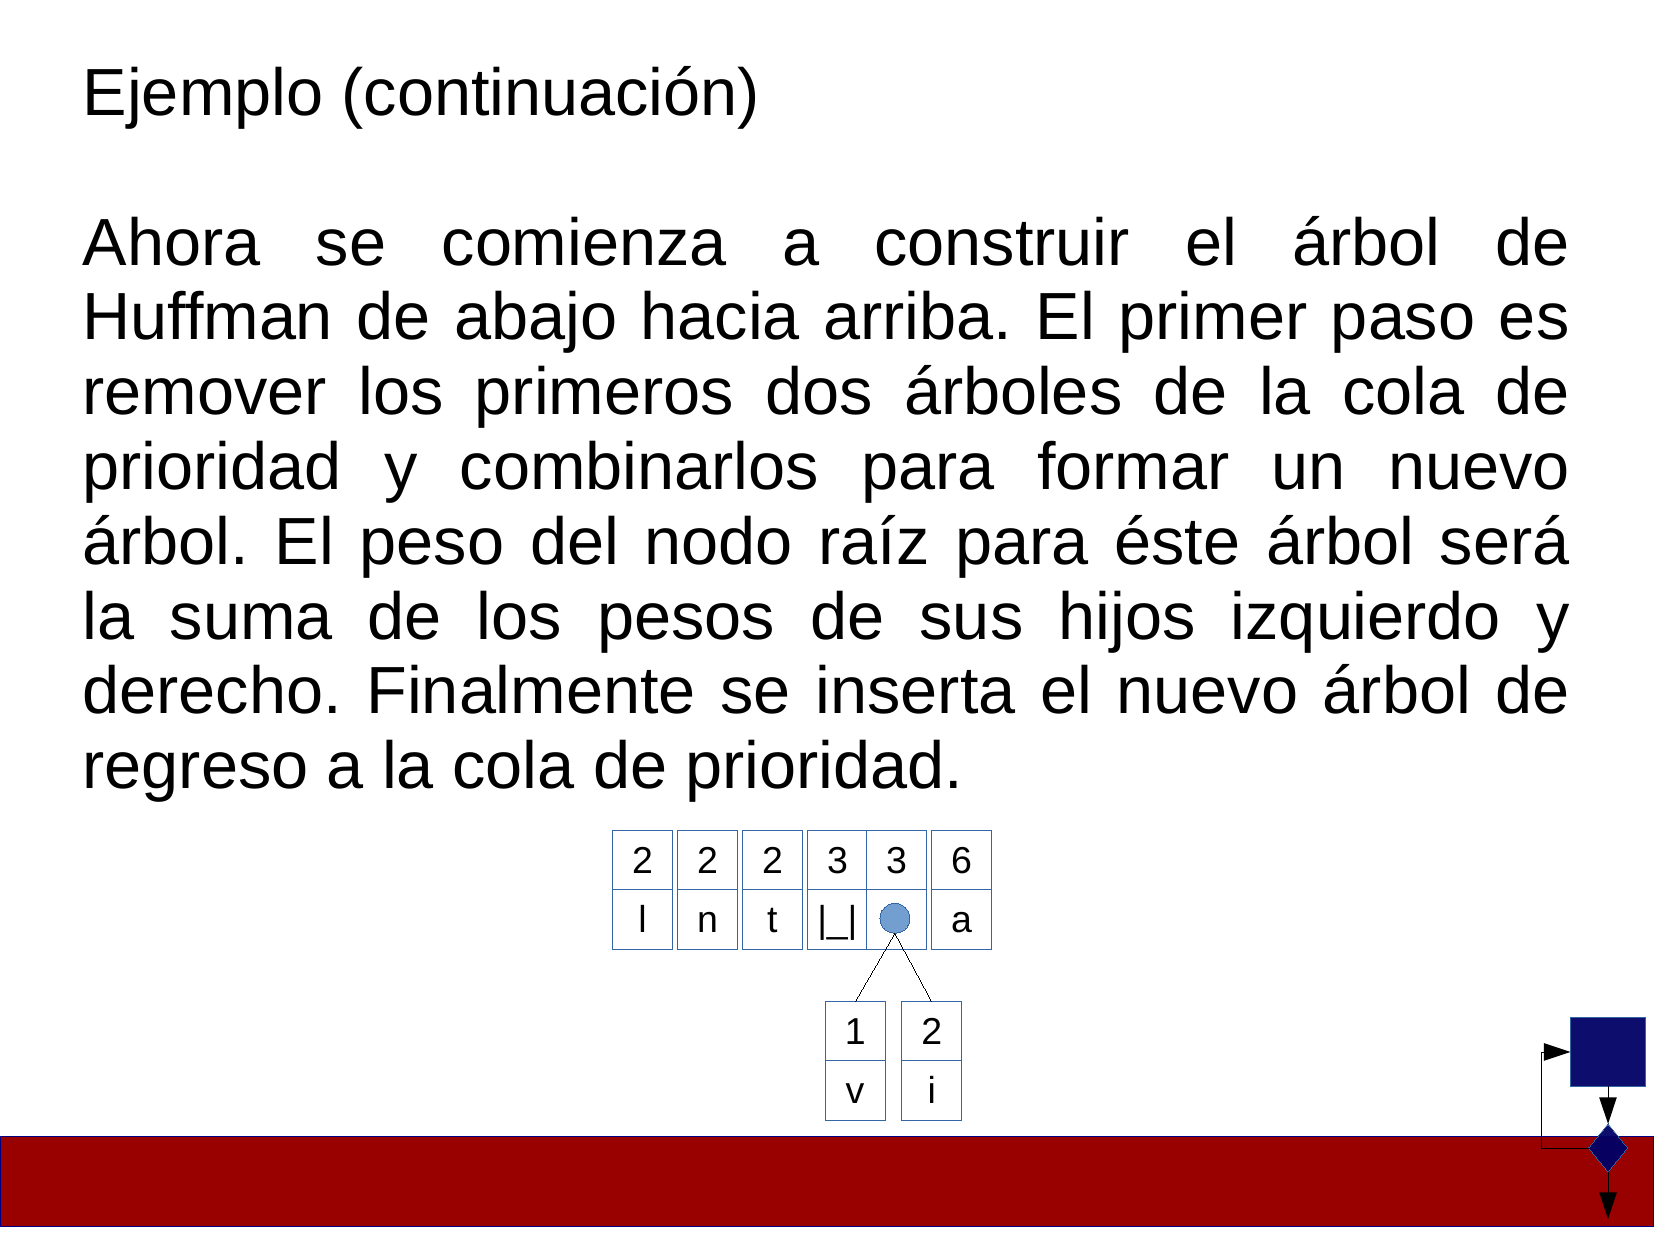

# Ejemplo (continuación)
Ahora se comienza a construir el árbol de Huffman de abajo hacia arriba. El primer paso es remover los primeros dos árboles de la cola de prioridad y combinarlos para formar un nuevo árbol. El peso del nodo raíz para éste árbol será la suma de los pesos de sus hijos izquierdo y derecho. Finalmente se inserta el nuevo árbol de regreso a la cola de prioridad.
2
l
2
n
2
t
3
|_|
3
6
a
1
v
2
i